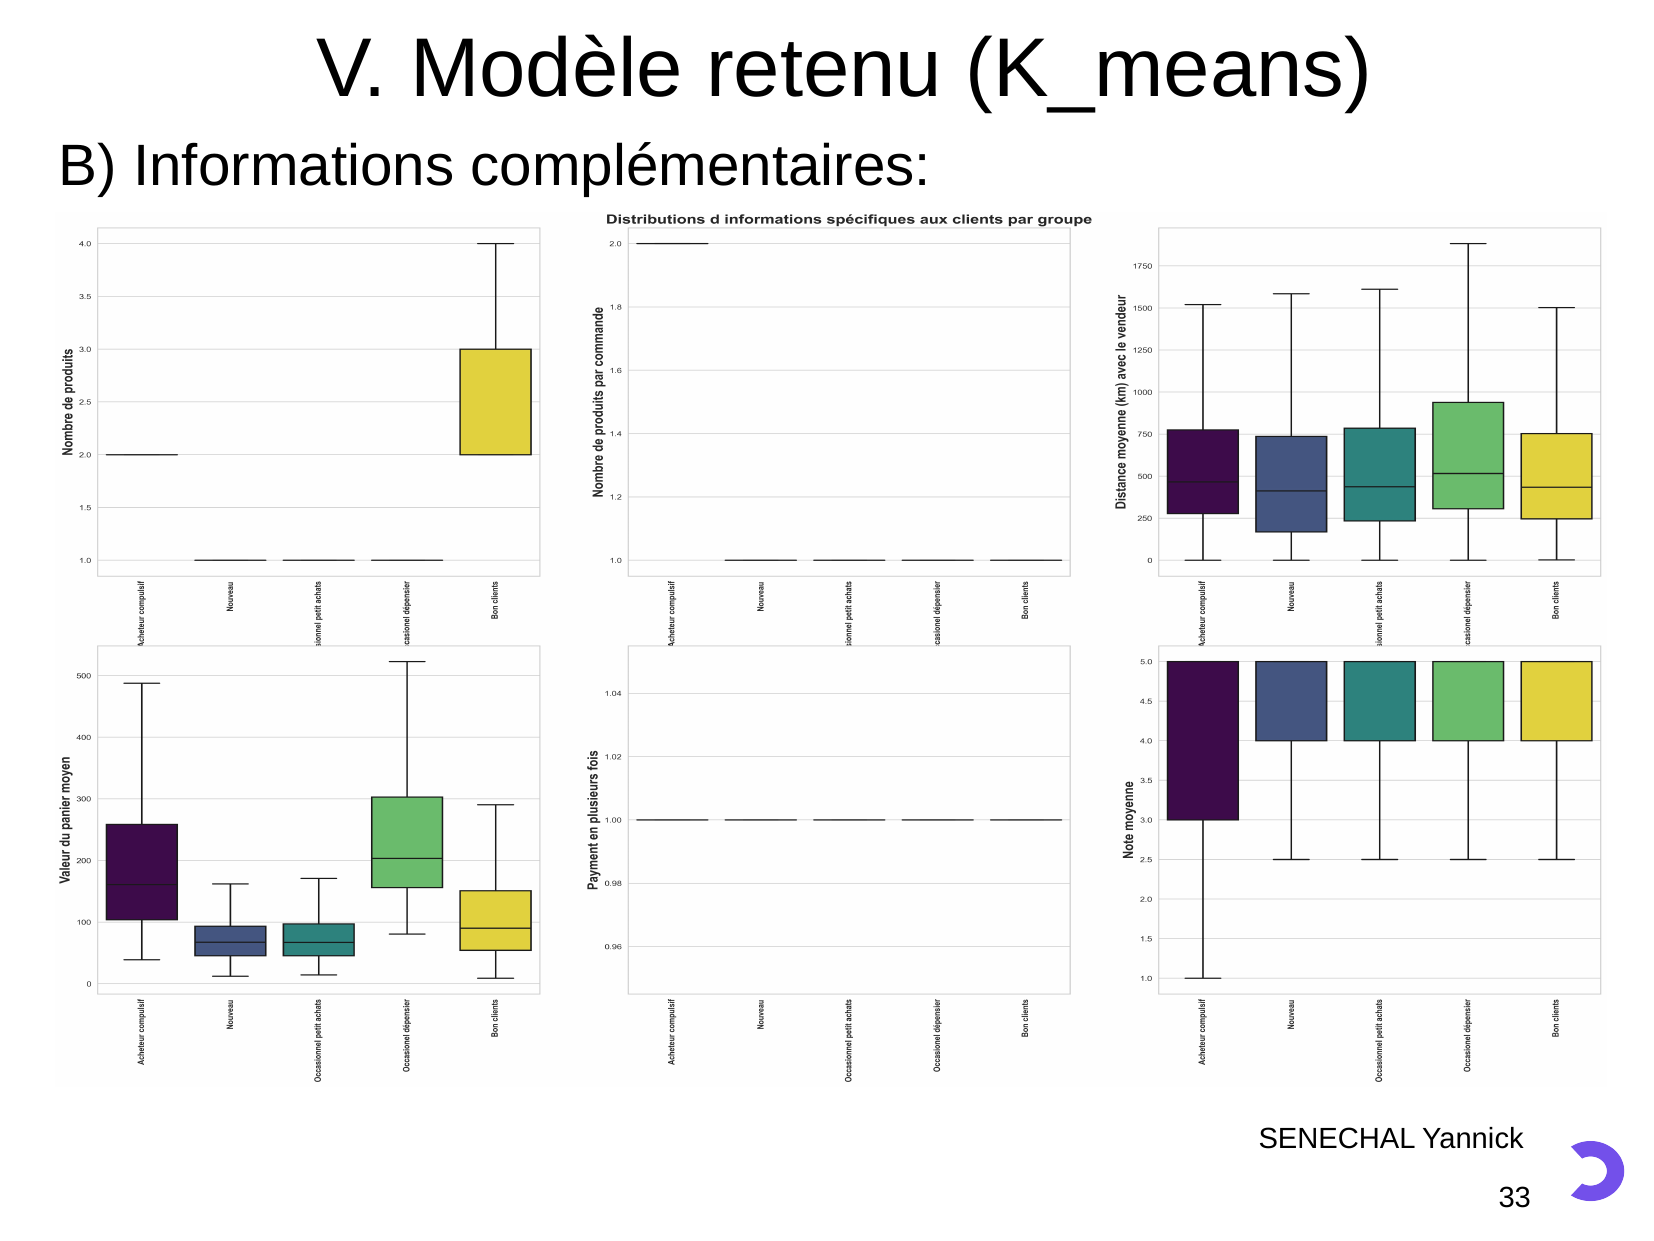

# V. Modèle retenu (K_means)
B) Informations complémentaires:
SENECHAL Yannick
33